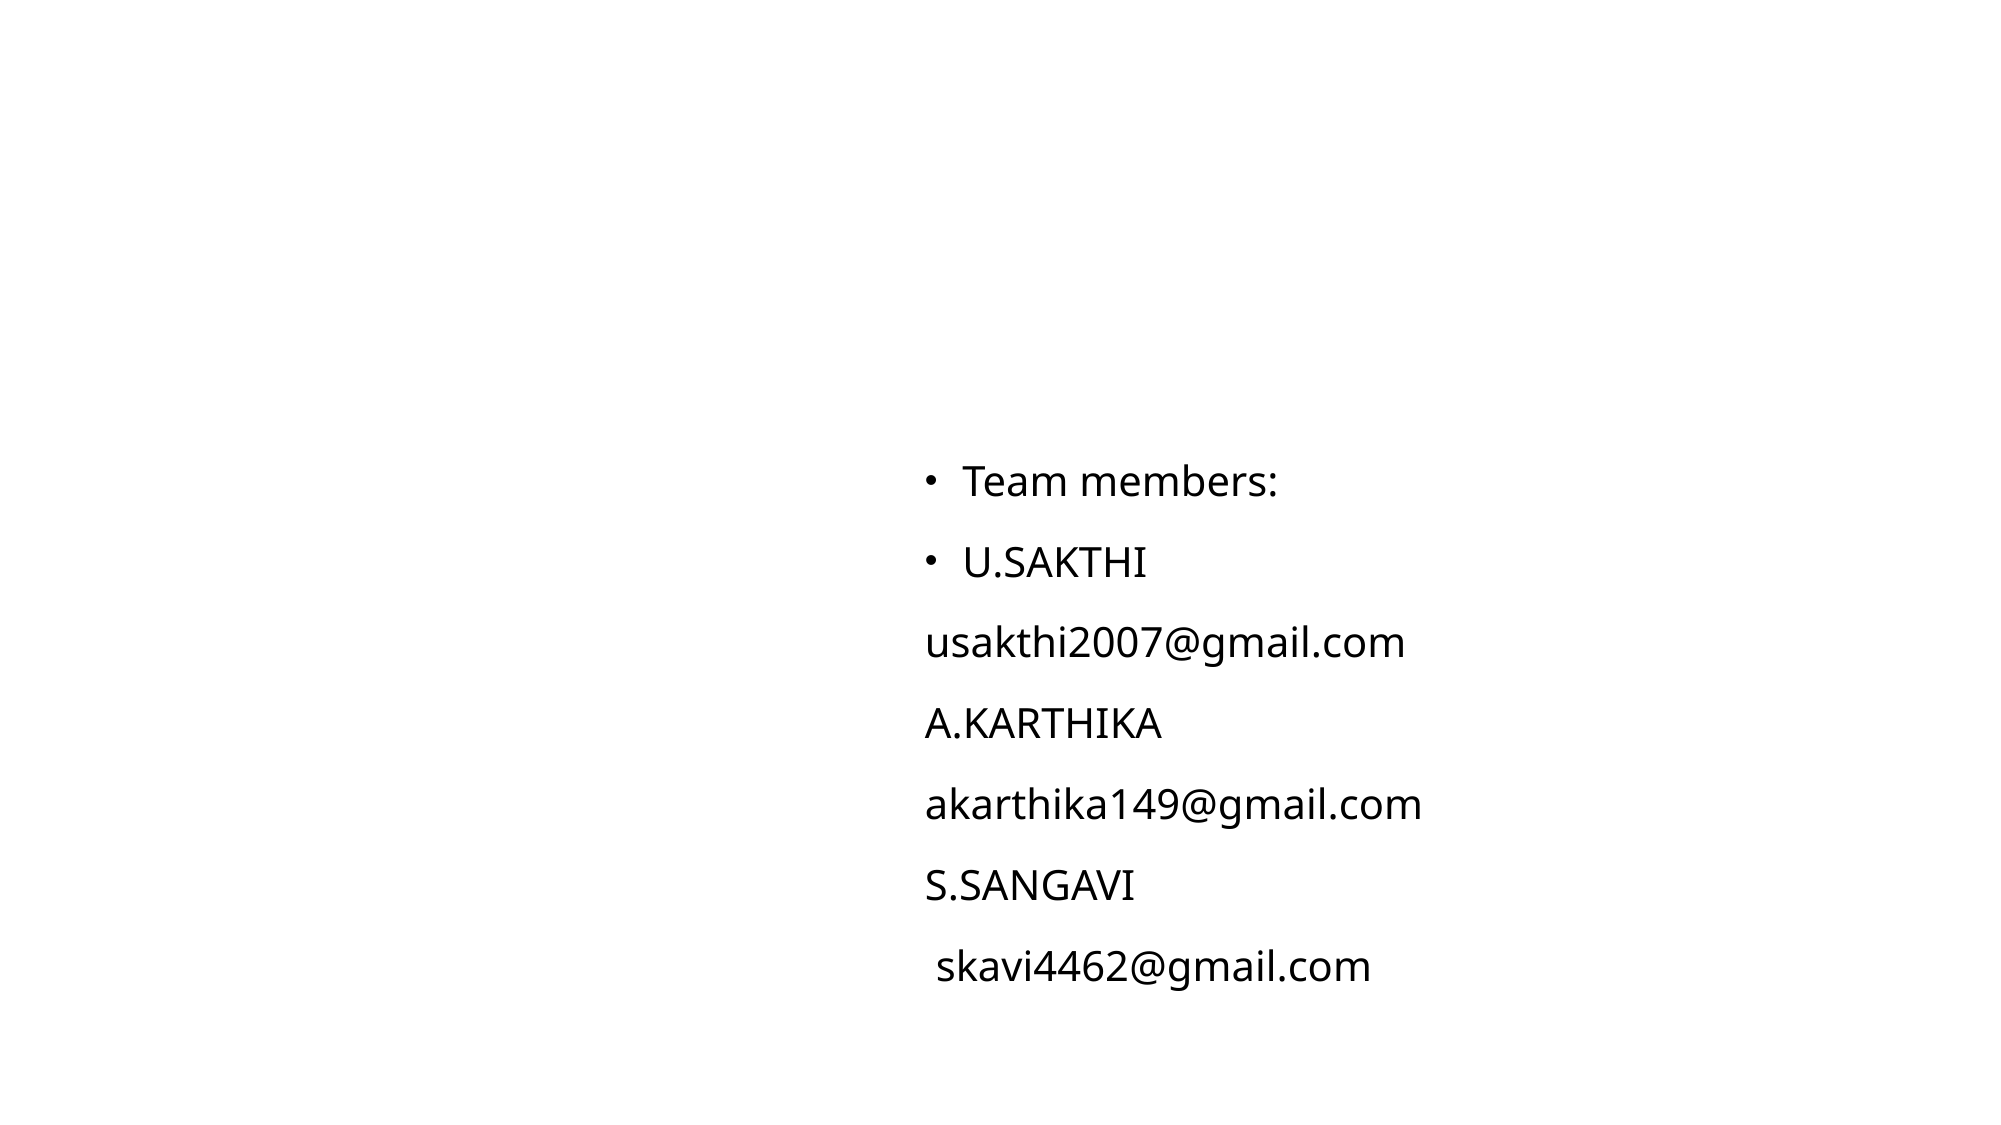

# RHYTHMIC TUNS: YOUR MELODIC COMPANION TEAM LEADER:R.SIVARANJANI
Team members:
U.SAKTHI
usakthi2007@gmail.com
A.KARTHIKA
akarthika149@gmail.com
S.SANGAVI
 skavi4462@gmail.com